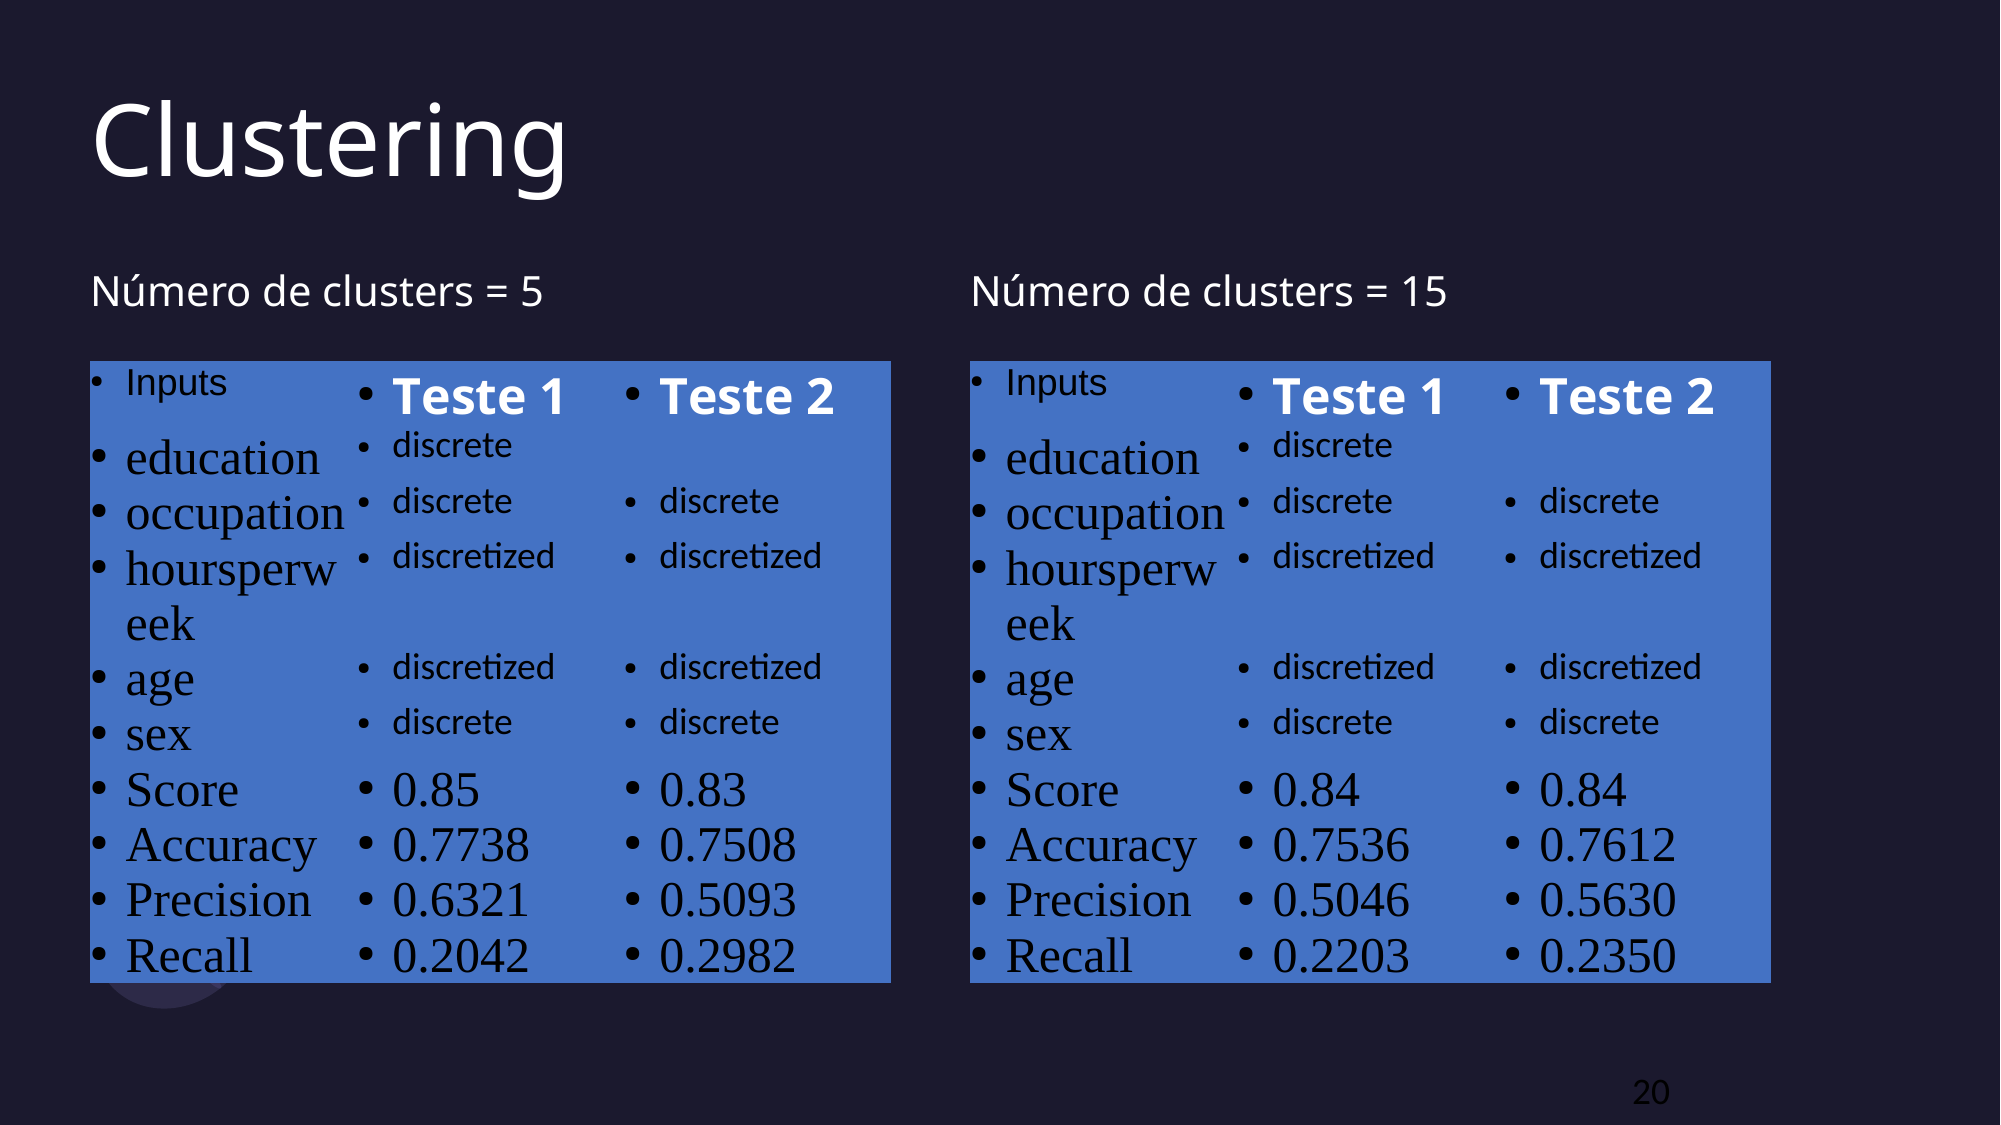

# Clustering
Número de clusters = 5
Número de clusters = 15
| Inputs | Teste 1 | Teste 2 |
| --- | --- | --- |
| education | discrete | |
| occupation | discrete | discrete |
| hoursperweek | discretized | discretized |
| age | discretized | discretized |
| sex | discrete | discrete |
| Score | 0.85 | 0.83 |
| Accuracy | 0.7738 | 0.7508 |
| Precision | 0.6321 | 0.5093 |
| Recall | 0.2042 | 0.2982 |
| Inputs | Teste 1 | Teste 2 |
| --- | --- | --- |
| education | discrete | |
| occupation | discrete | discrete |
| hoursperweek | discretized | discretized |
| age | discretized | discretized |
| sex | discrete | discrete |
| Score | 0.84 | 0.84 |
| Accuracy | 0.7536 | 0.7612 |
| Precision | 0.5046 | 0.5630 |
| Recall | 0.2203 | 0.2350 |